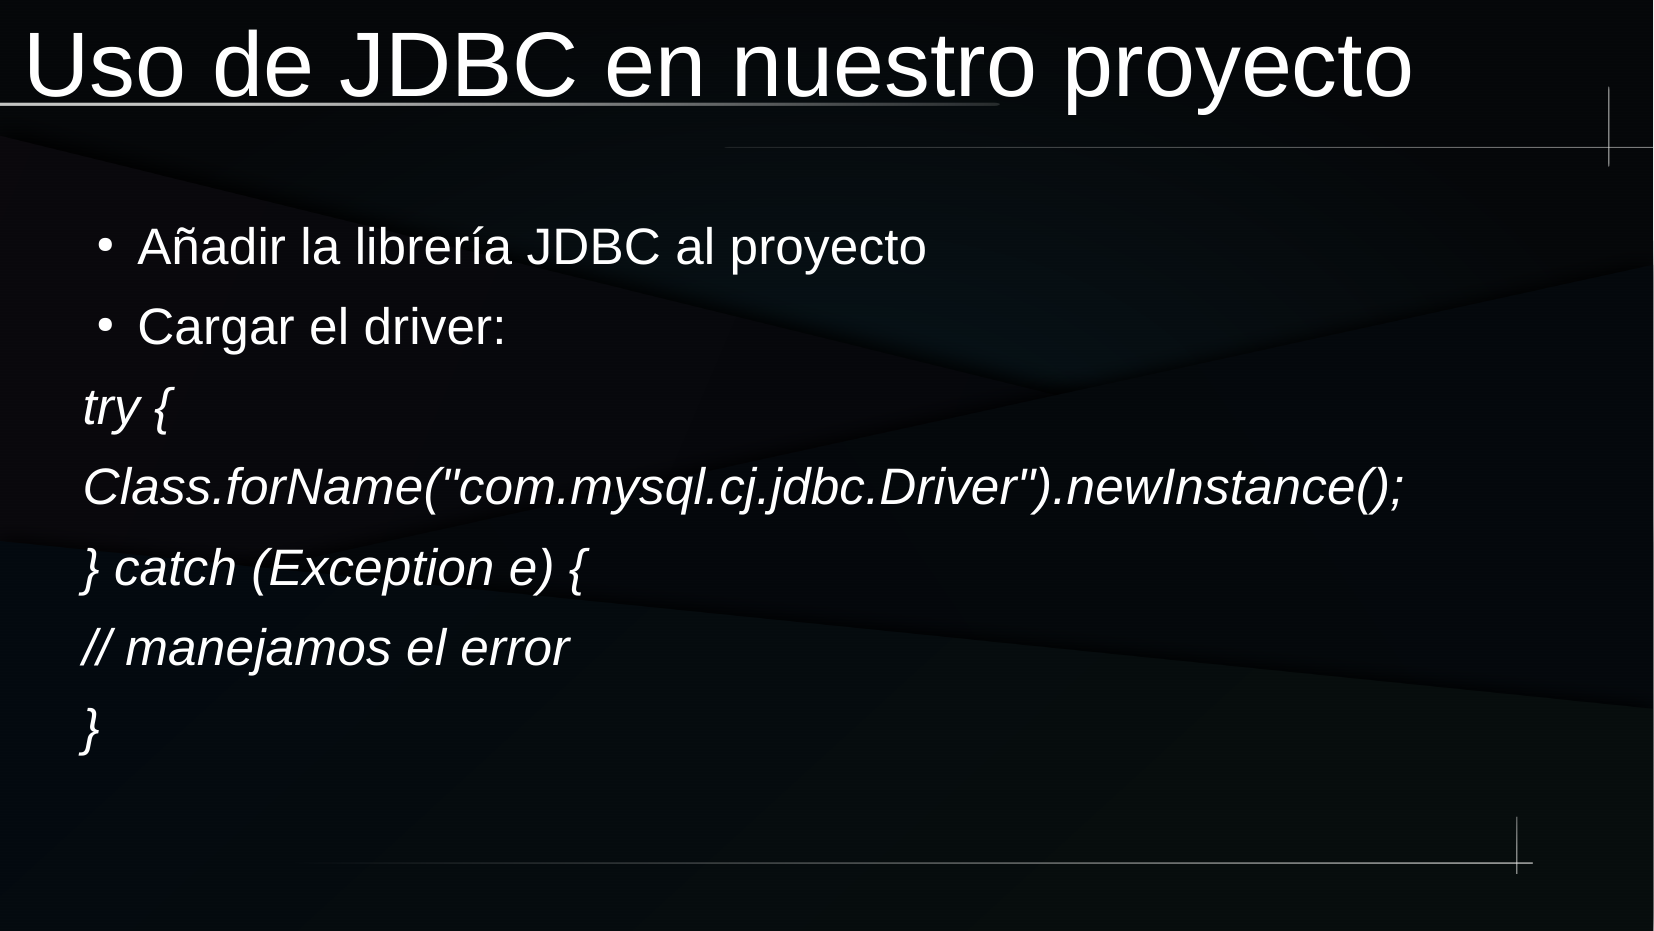

# Uso de JDBC en nuestro proyecto
Añadir la librería JDBC al proyecto
Cargar el driver:
try {
Class.forName("com.mysql.cj.jdbc.Driver").newInstance();
} catch (Exception e) {
// manejamos el error
}